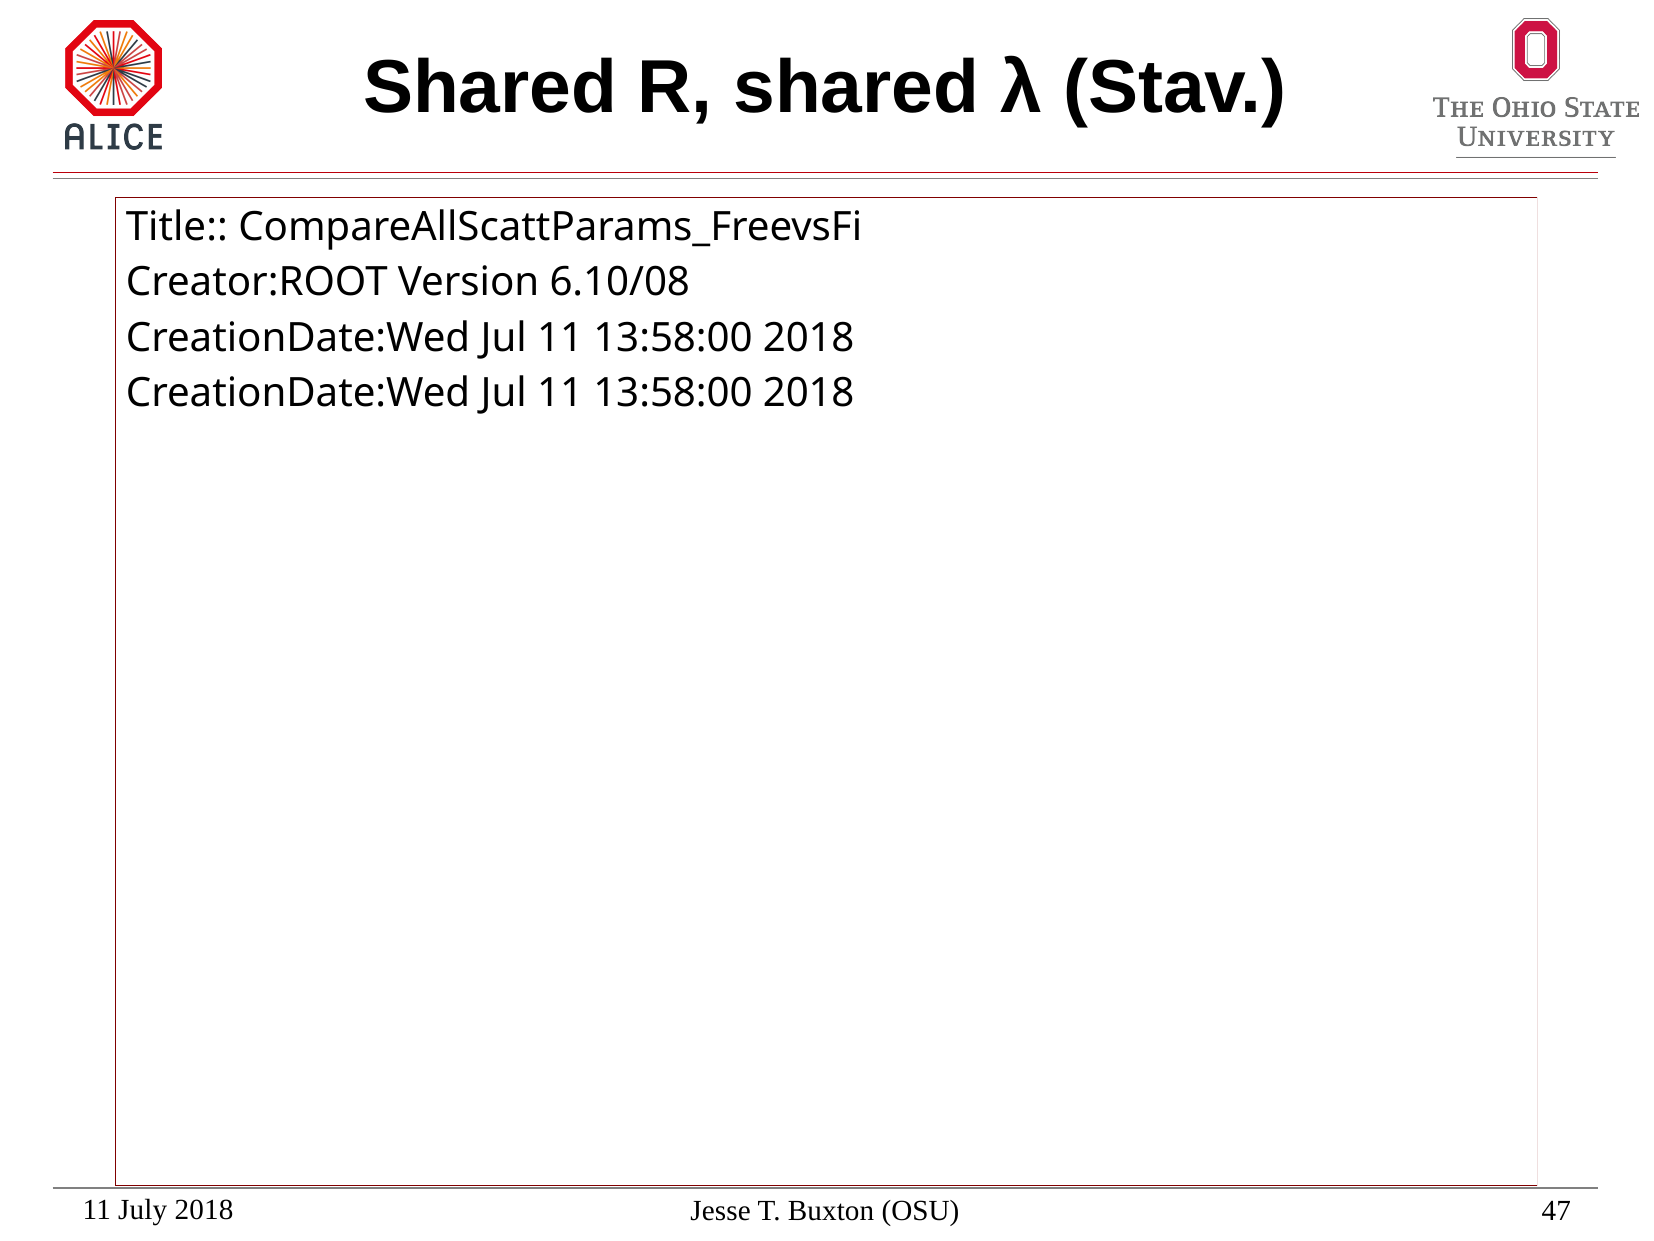

# Shared R, shared λ (Stav.)
11 July 2018
Jesse T. Buxton (OSU)
47